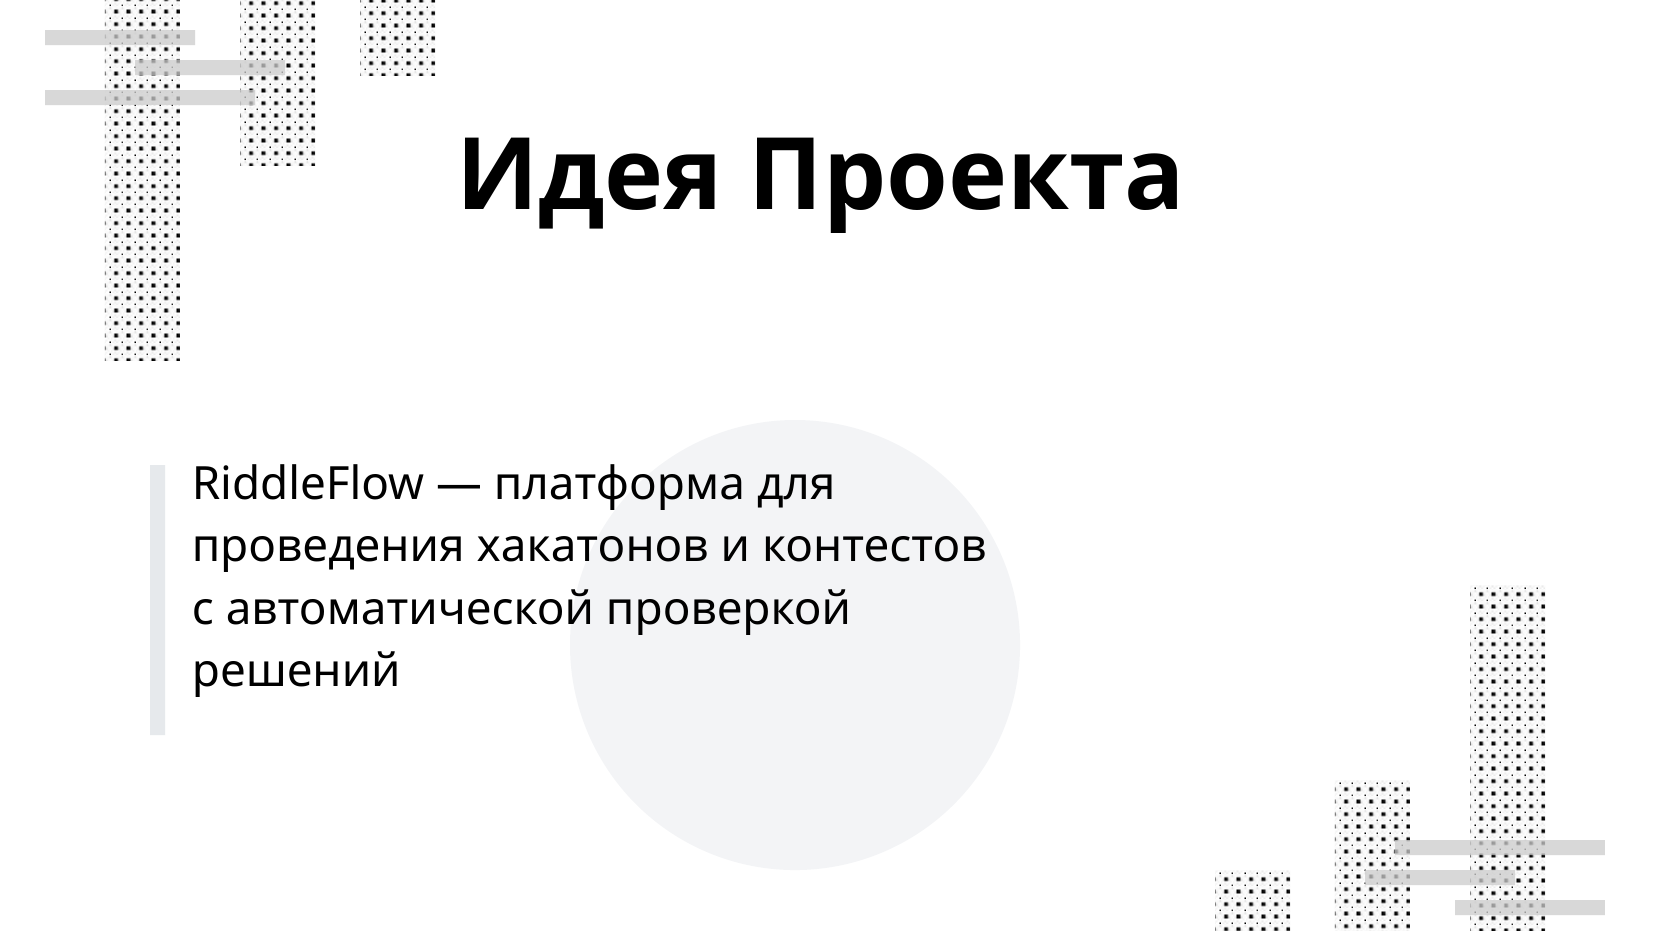

# Идея Проекта
RiddleFlow — платформа для проведения хакатонов и контестов с автоматической проверкой решений